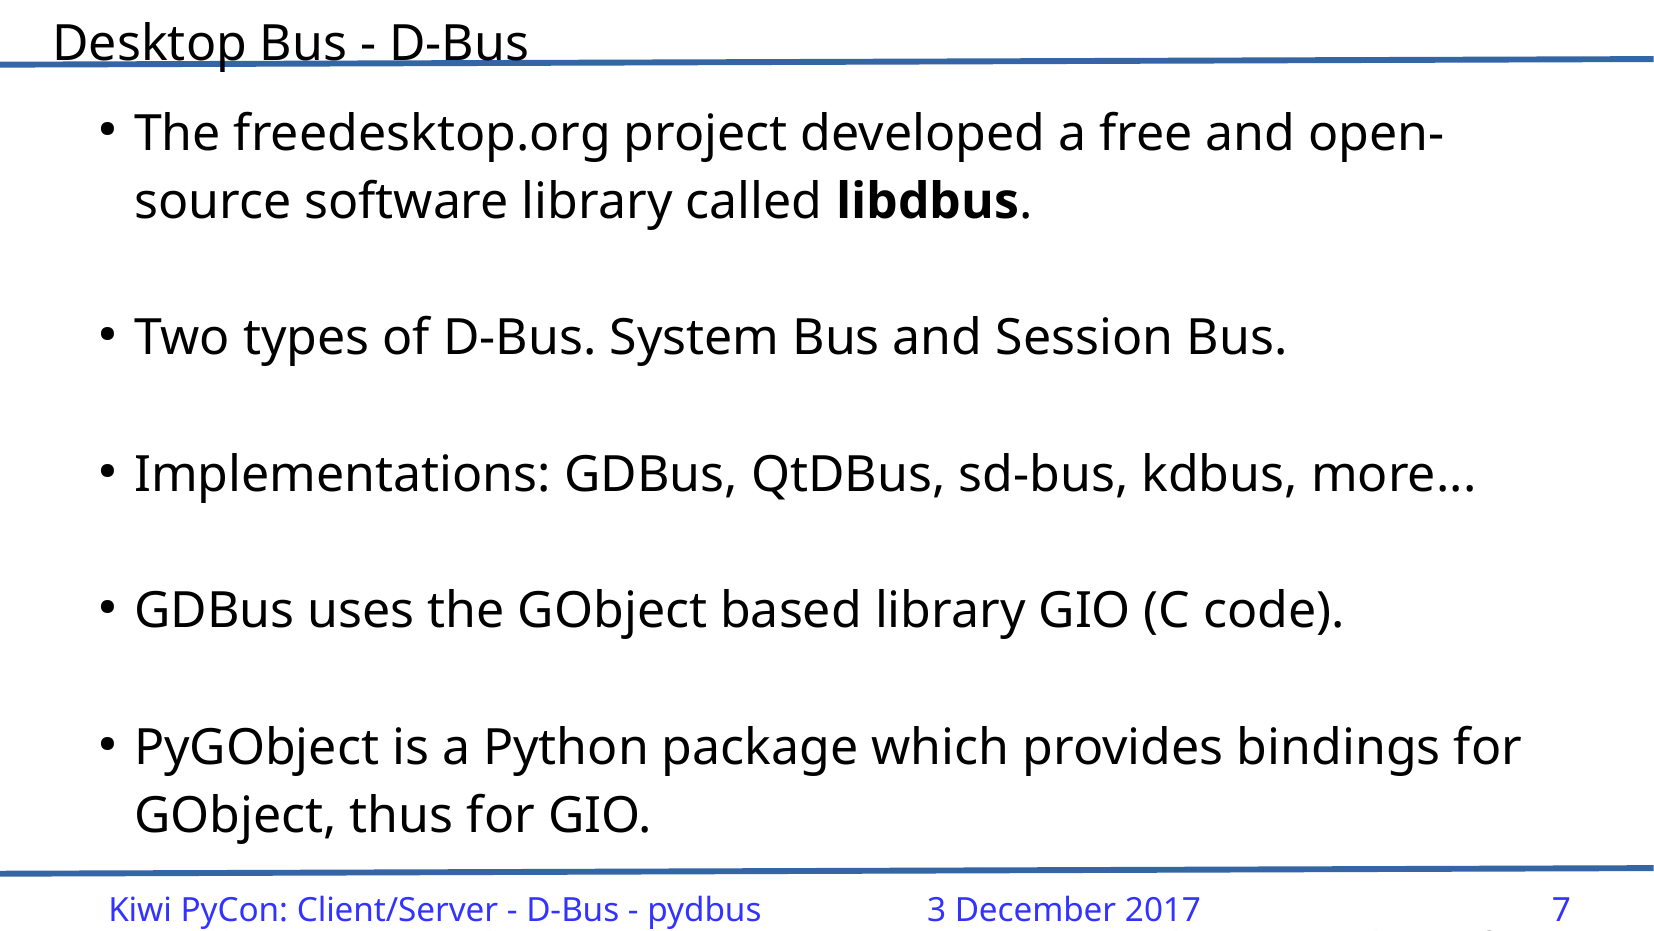

Desktop Bus - D-Bus
The freedesktop.org project developed a free and open-source software library called libdbus.
Two types of D-Bus. System Bus and Session Bus.
Implementations: GDBus, QtDBus, sd-bus, kdbus, more...
GDBus uses the GObject based library GIO (C code).
PyGObject is a Python package which provides bindings for GObject, thus for GIO.
pydbus is a python wrapper accessing PyGObject python for GIO.
Kiwi PyCon: Client/Server - D-Bus - pydbus
3 December 2017
7